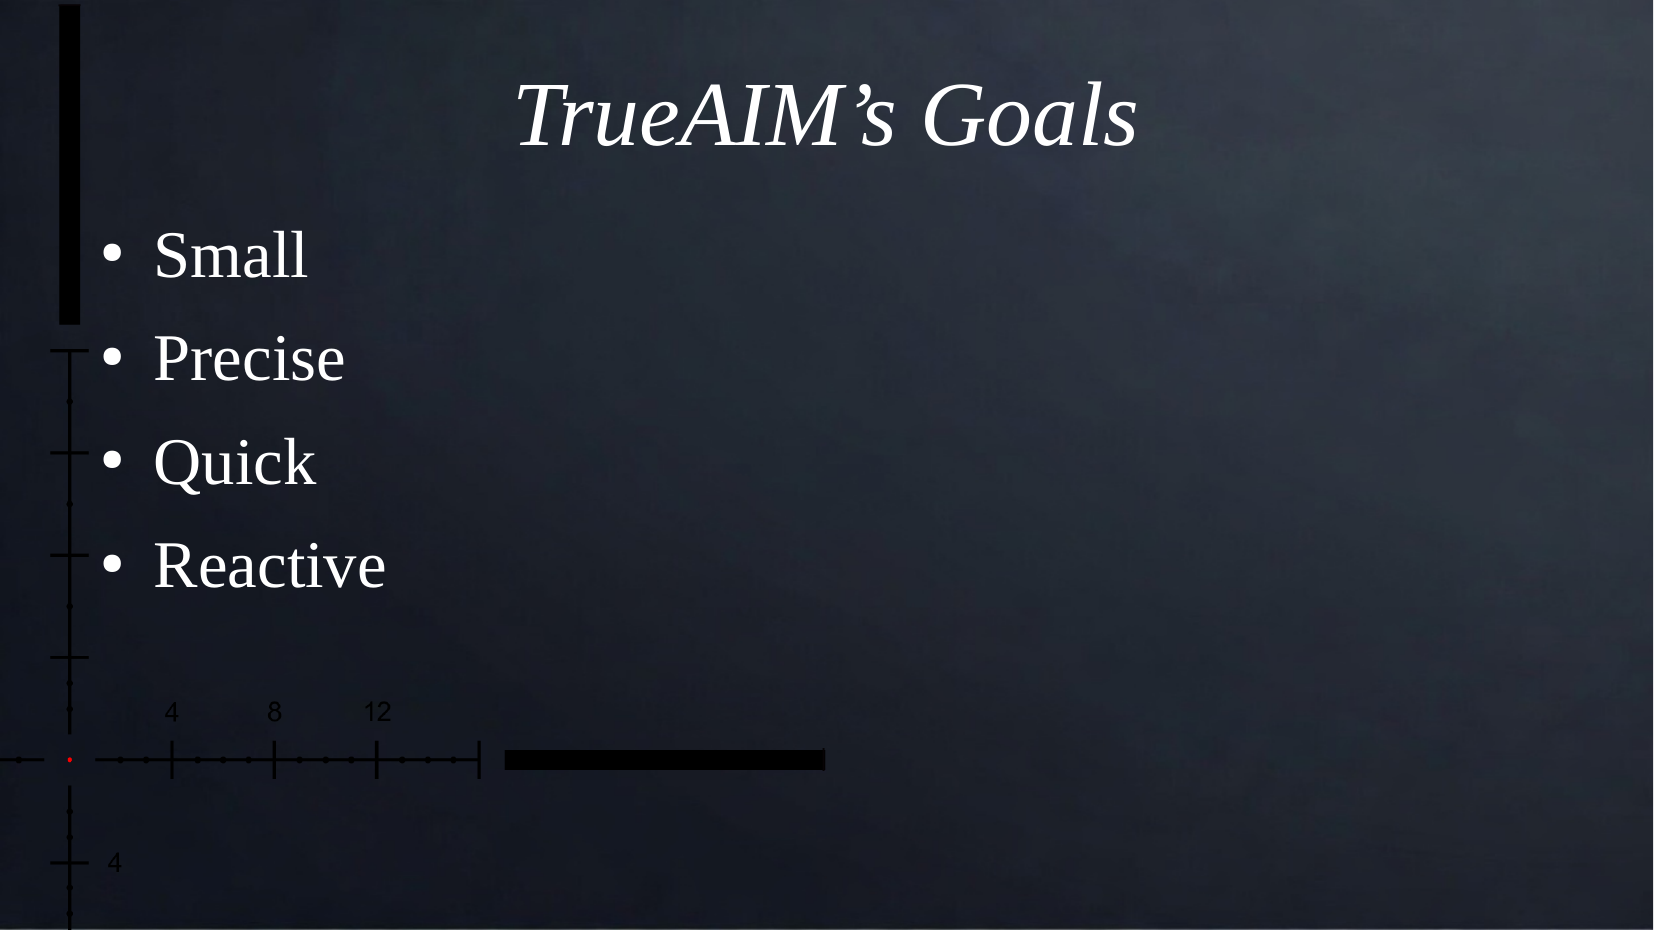

# TrueAIM’s Goals
Small
Precise
Quick
Reactive